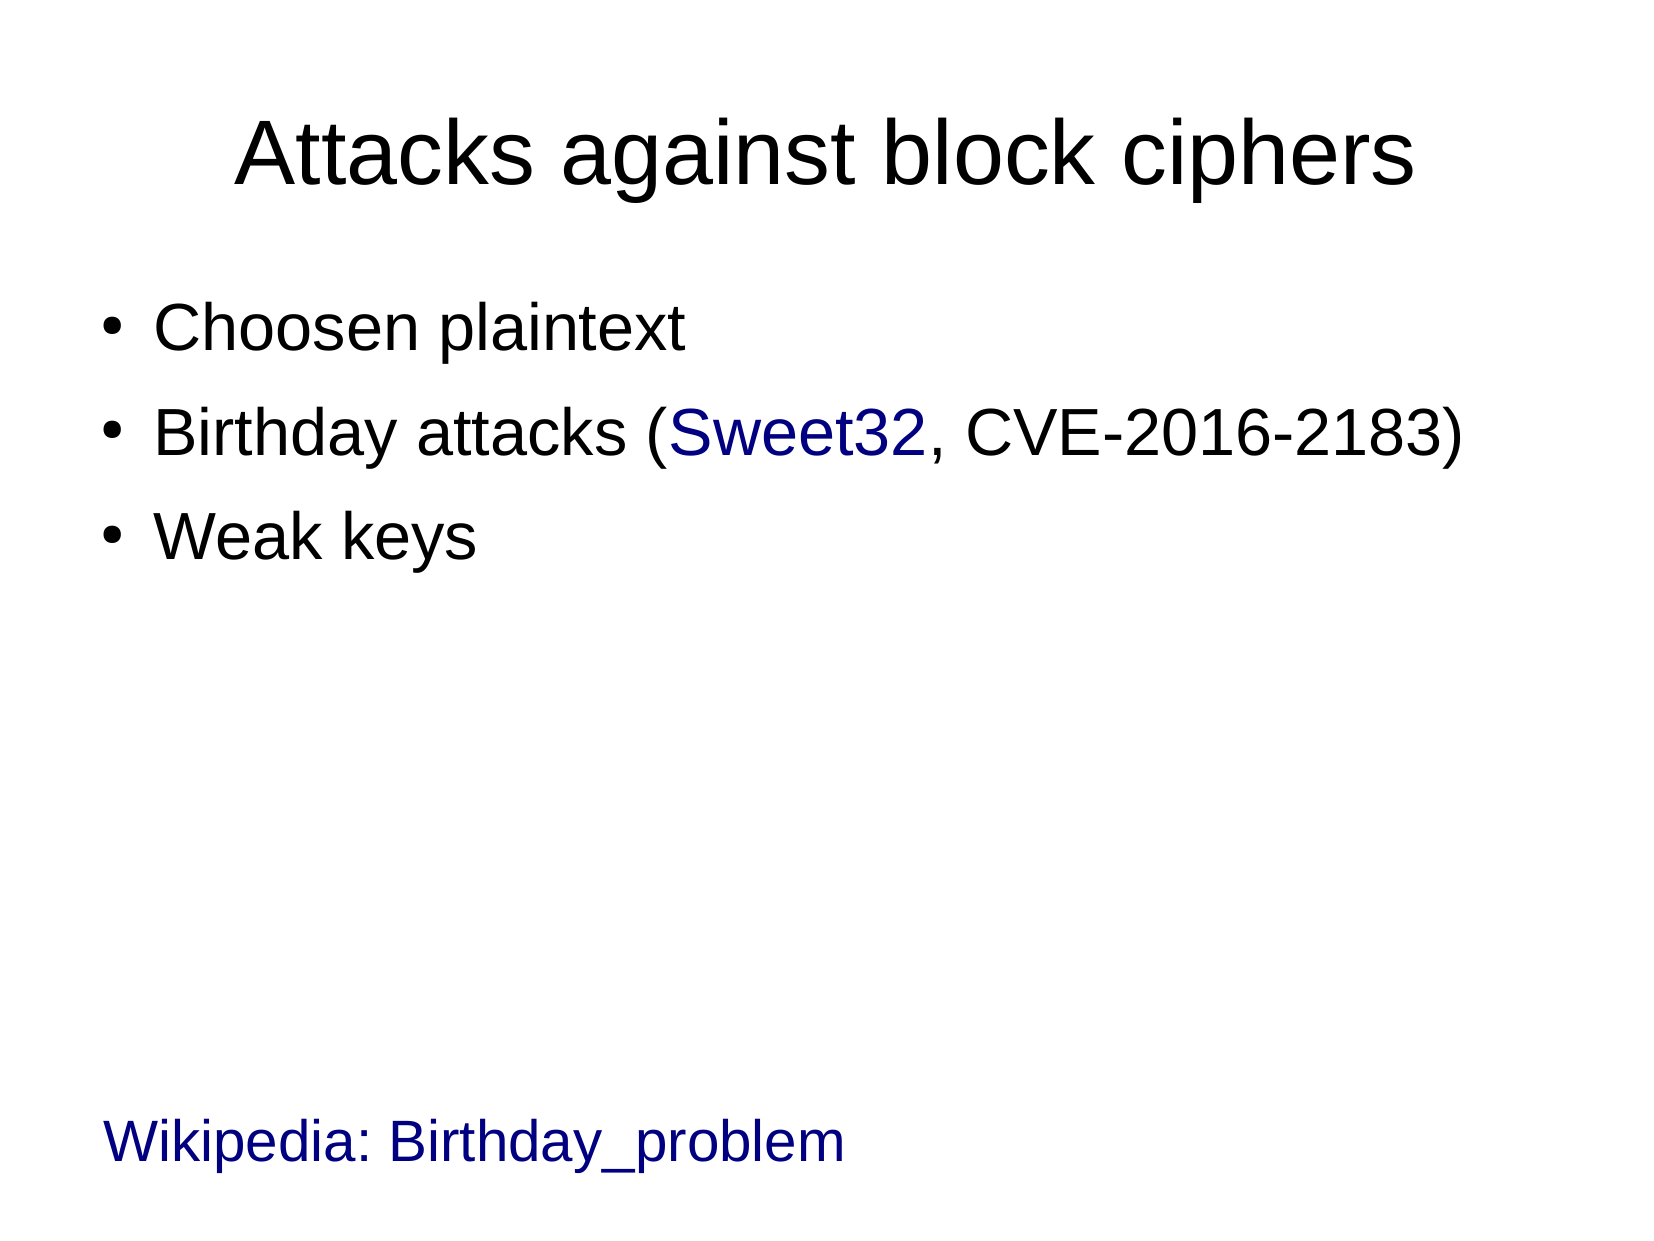

# Attacks against block ciphers
Choosen plaintext
Birthday attacks (Sweet32, CVE-2016-2183)
Weak keys
Wikipedia: Birthday_problem